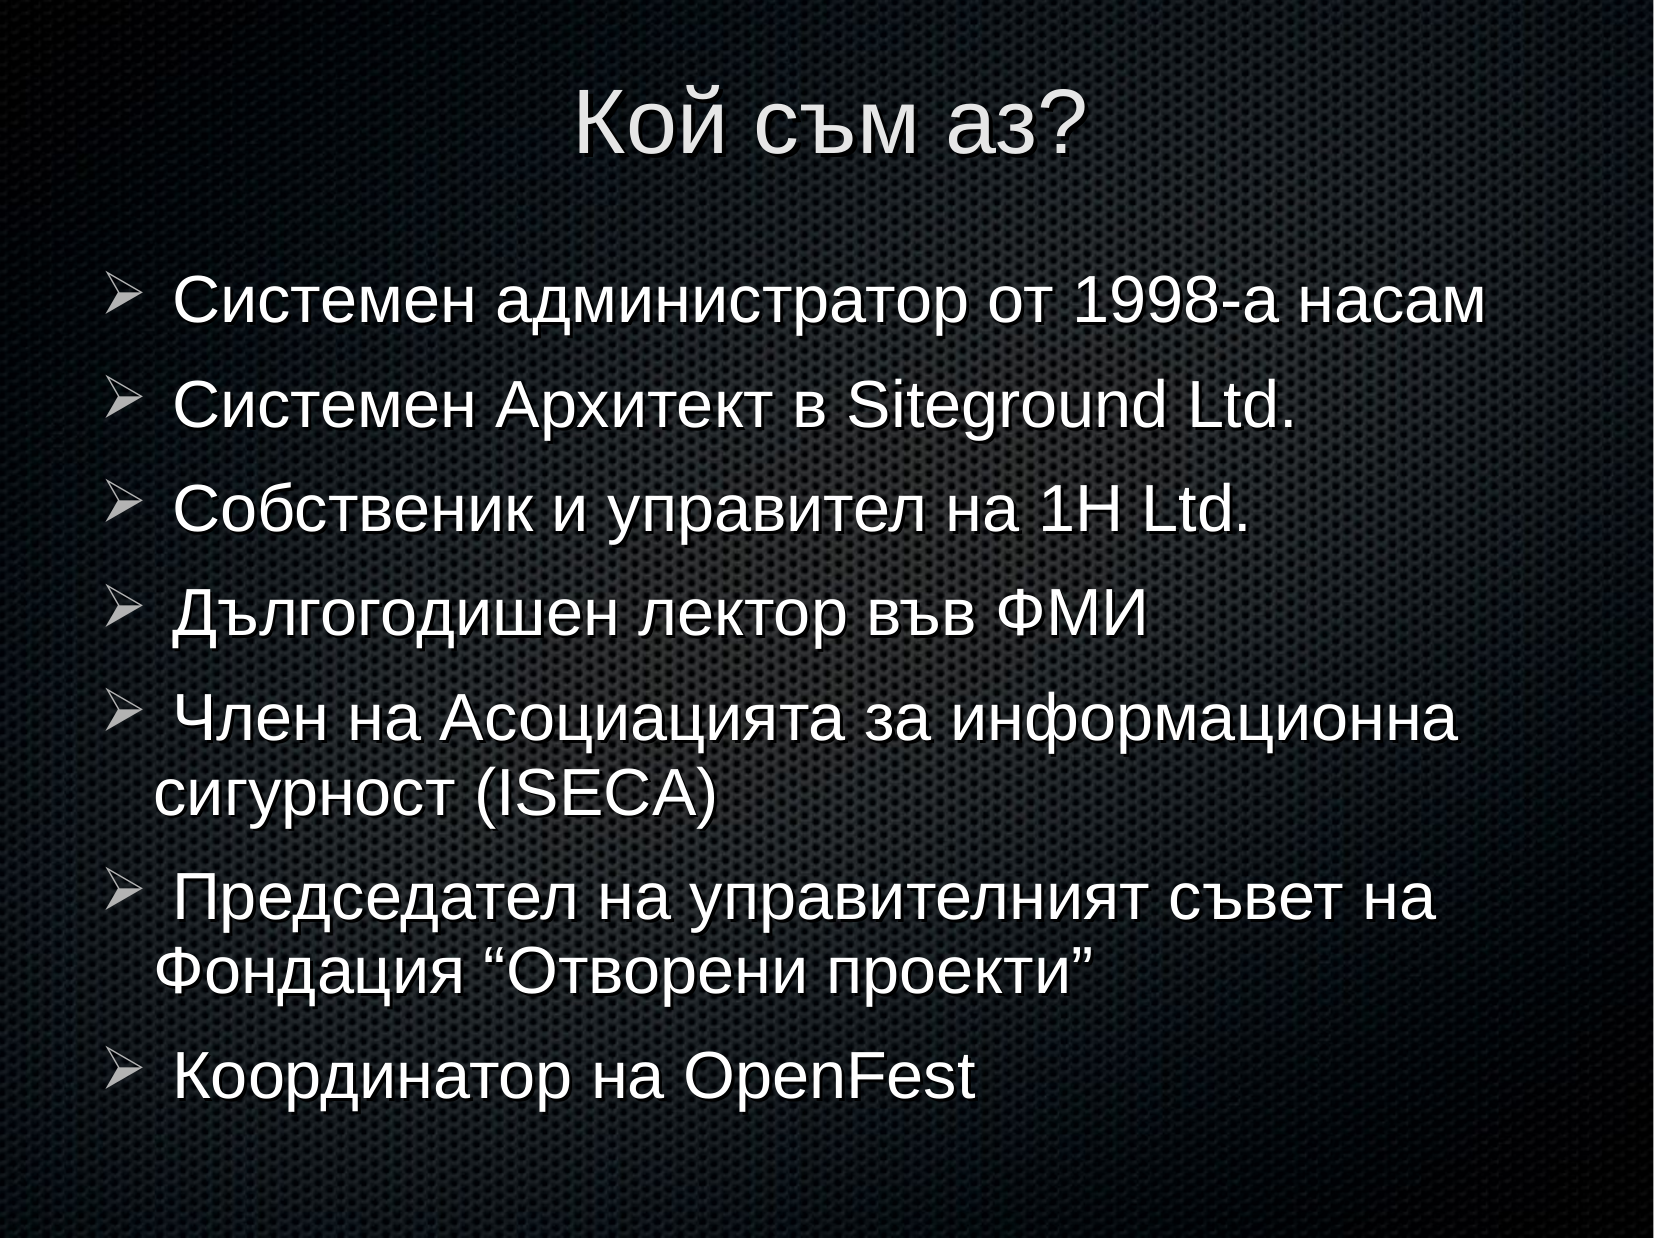

# Кой съм аз?
 Системен администратор от 1998-а насам
 Системен Архитект в Siteground Ltd.
 Собственик и управител на 1H Ltd.
 Дългогодишен лектор във ФМИ
 Член на Асоциацията за информационна сигурност (ISECA)
 Председател на управителният съвет на Фондация “Отворени проекти”
 Координатор на OpenFest